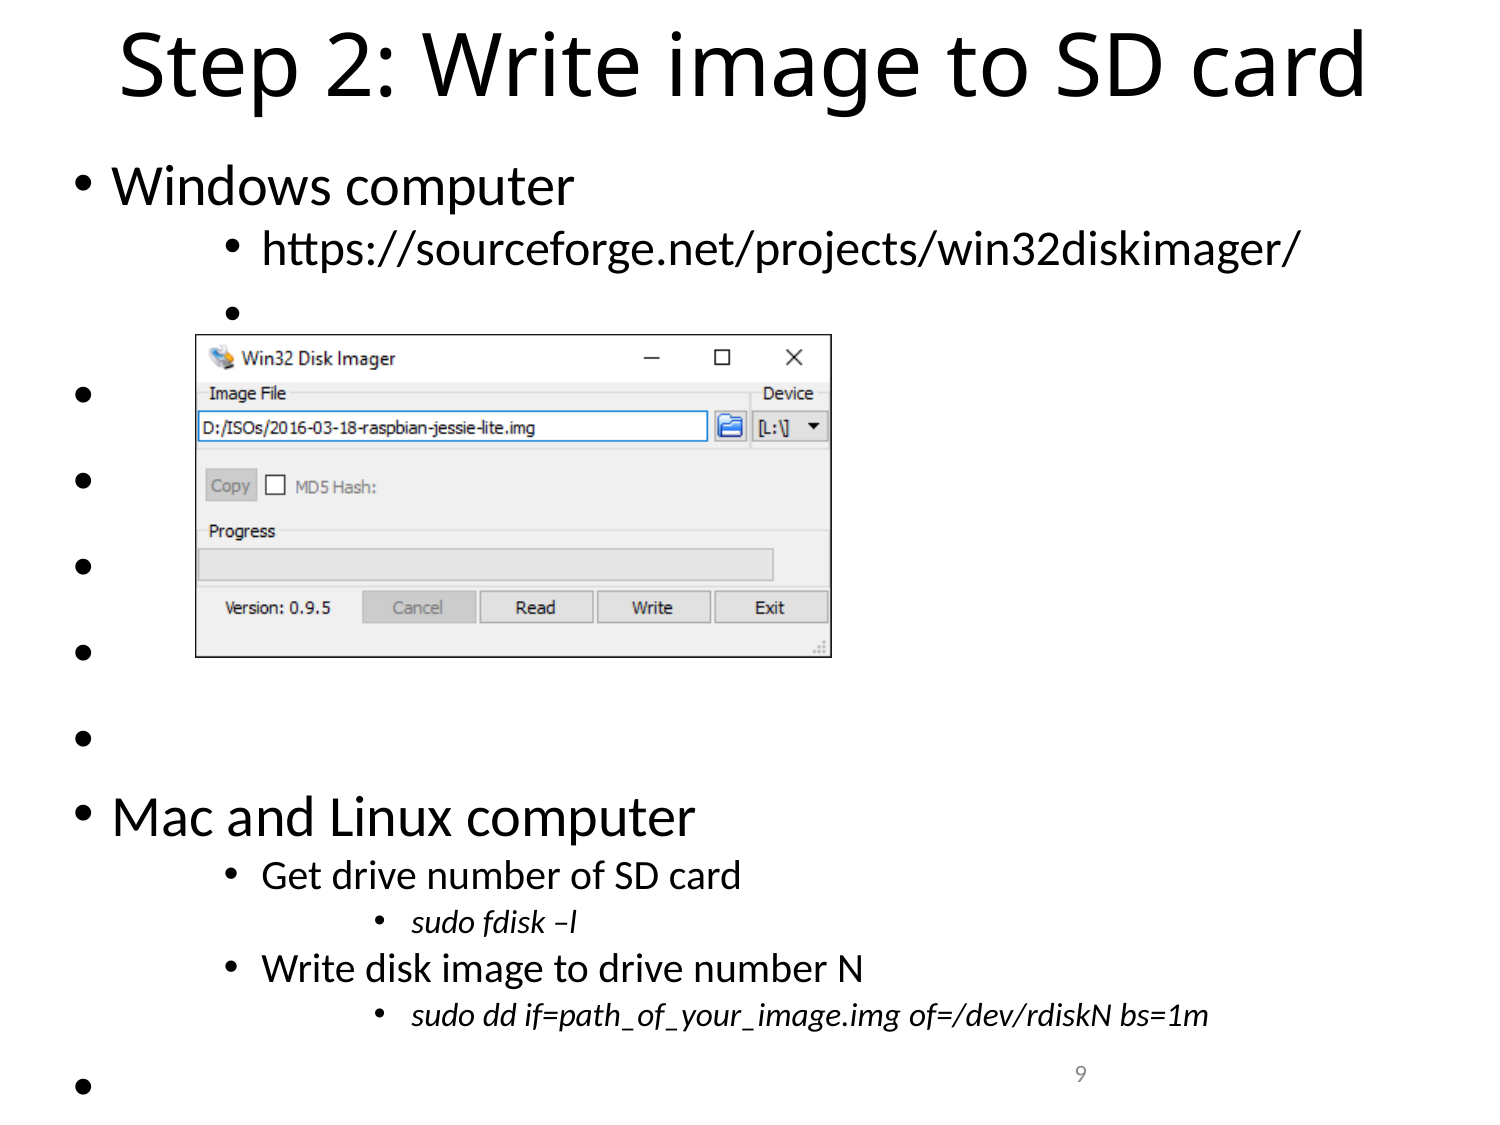

# Step 2: Write image to SD card
Windows computer
https://sourceforge.net/projects/win32diskimager/
Mac and Linux computer
Get drive number of SD card
sudo fdisk –l
Write disk image to drive number N
sudo dd if=path_of_your_image.img of=/dev/rdiskN bs=1m